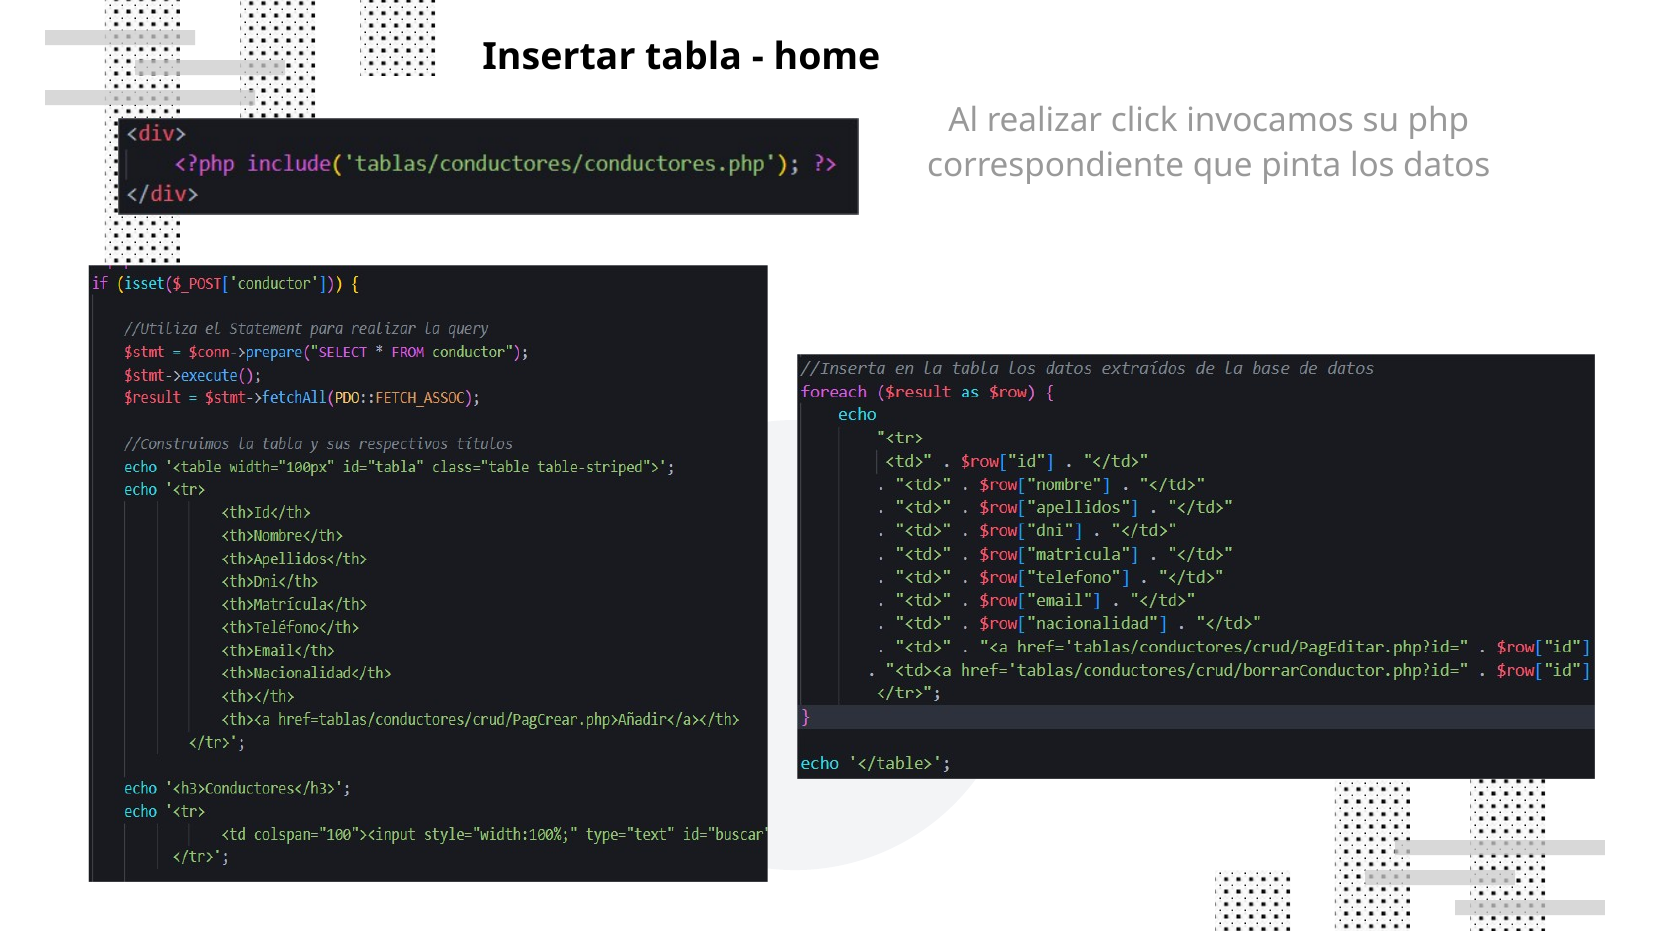

Insertar tabla - home
Al realizar click invocamos su php correspondiente que pinta los datos